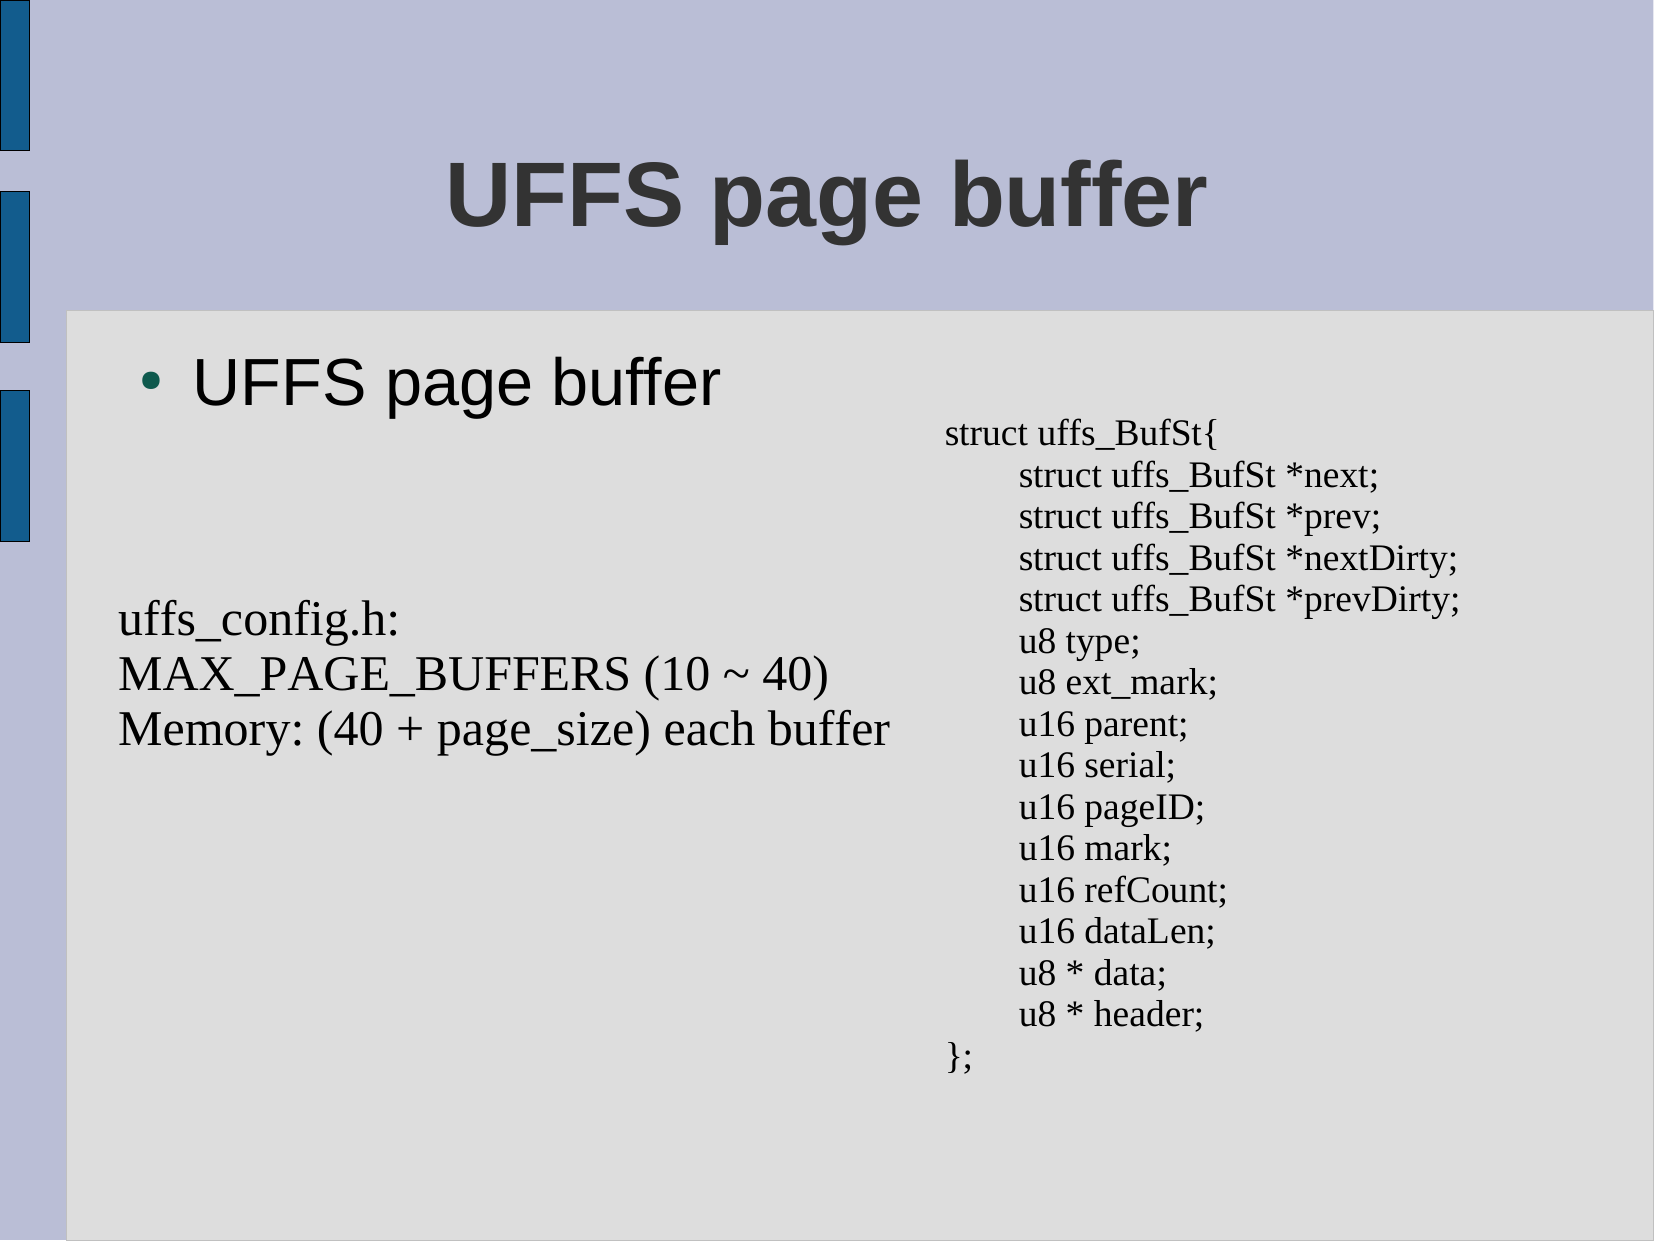

# UFFS page buffer
UFFS page buffer
struct uffs_BufSt{
	struct uffs_BufSt *next;
	struct uffs_BufSt *prev;
	struct uffs_BufSt *nextDirty;
	struct uffs_BufSt *prevDirty;
	u8 type;
	u8 ext_mark;
	u16 parent;
	u16 serial;
	u16 pageID;
	u16 mark;
	u16 refCount;
	u16 dataLen;
	u8 * data;
	u8 * header;
};
uffs_config.h:
MAX_PAGE_BUFFERS (10 ~ 40)
Memory: (40 + page_size) each buffer